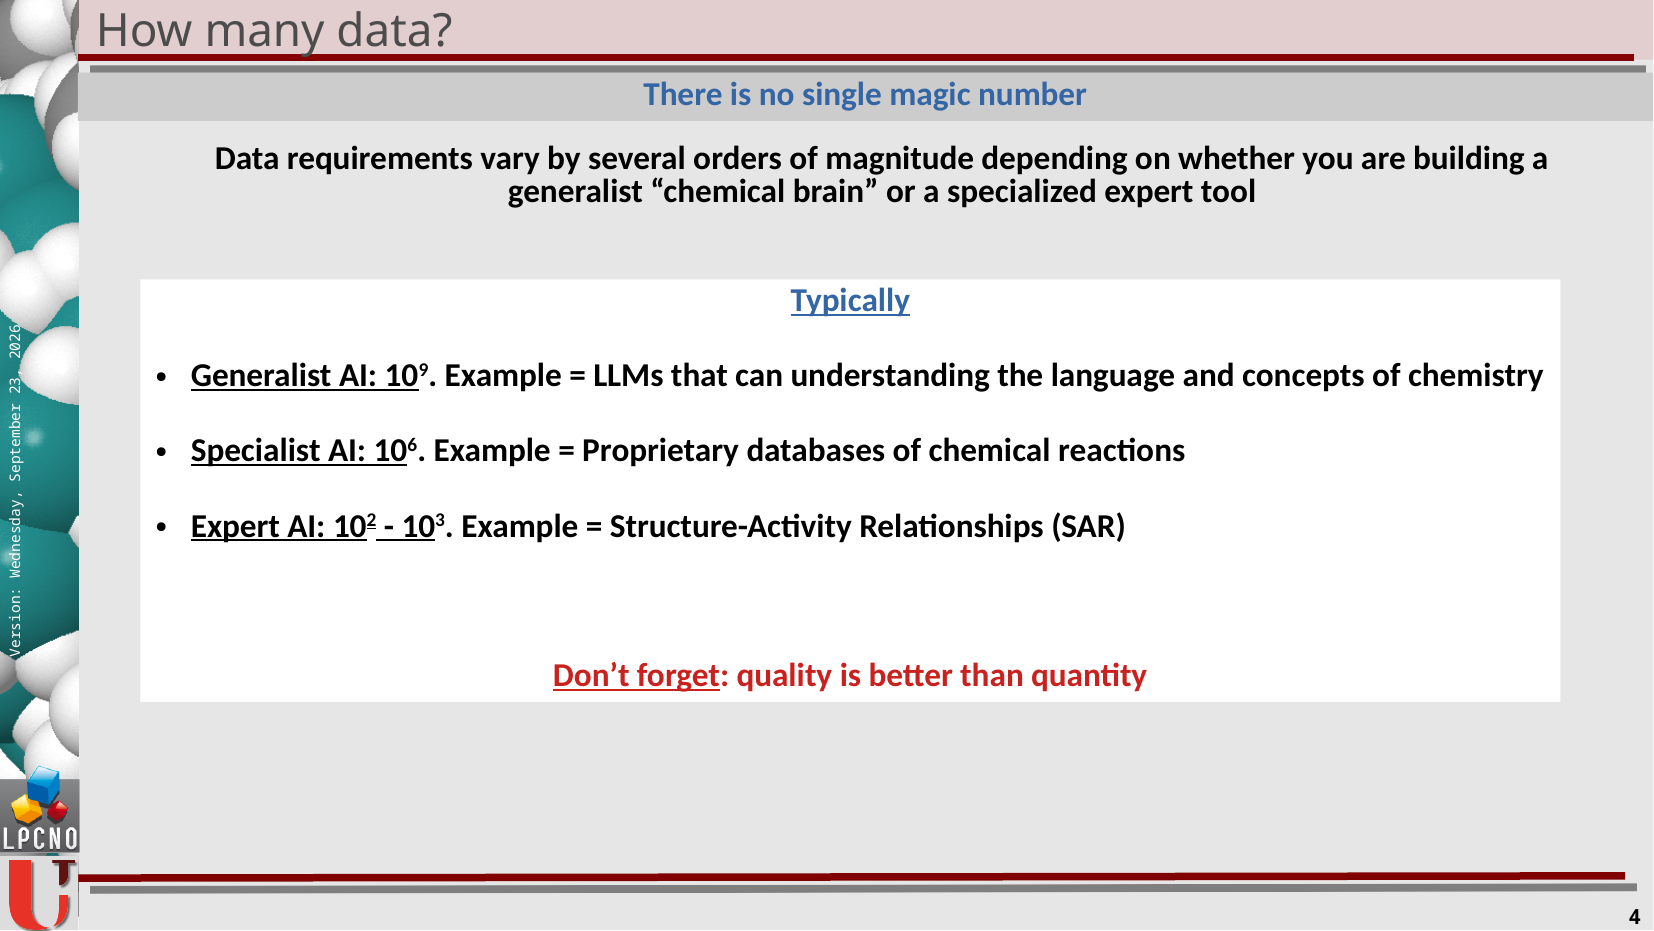

# How many data?
There is no single magic number
Data requirements vary by several orders of magnitude depending on whether you are building a generalist “chemical brain” or a specialized expert tool
Typically
Generalist AI: 109. Example = LLMs that can understanding the language and concepts of chemistry
Specialist AI: 106. Example = Proprietary databases of chemical reactions
Expert AI: 102 - 103. Example = Structure-Activity Relationships (SAR)
Don’t forget: quality is better than quantity